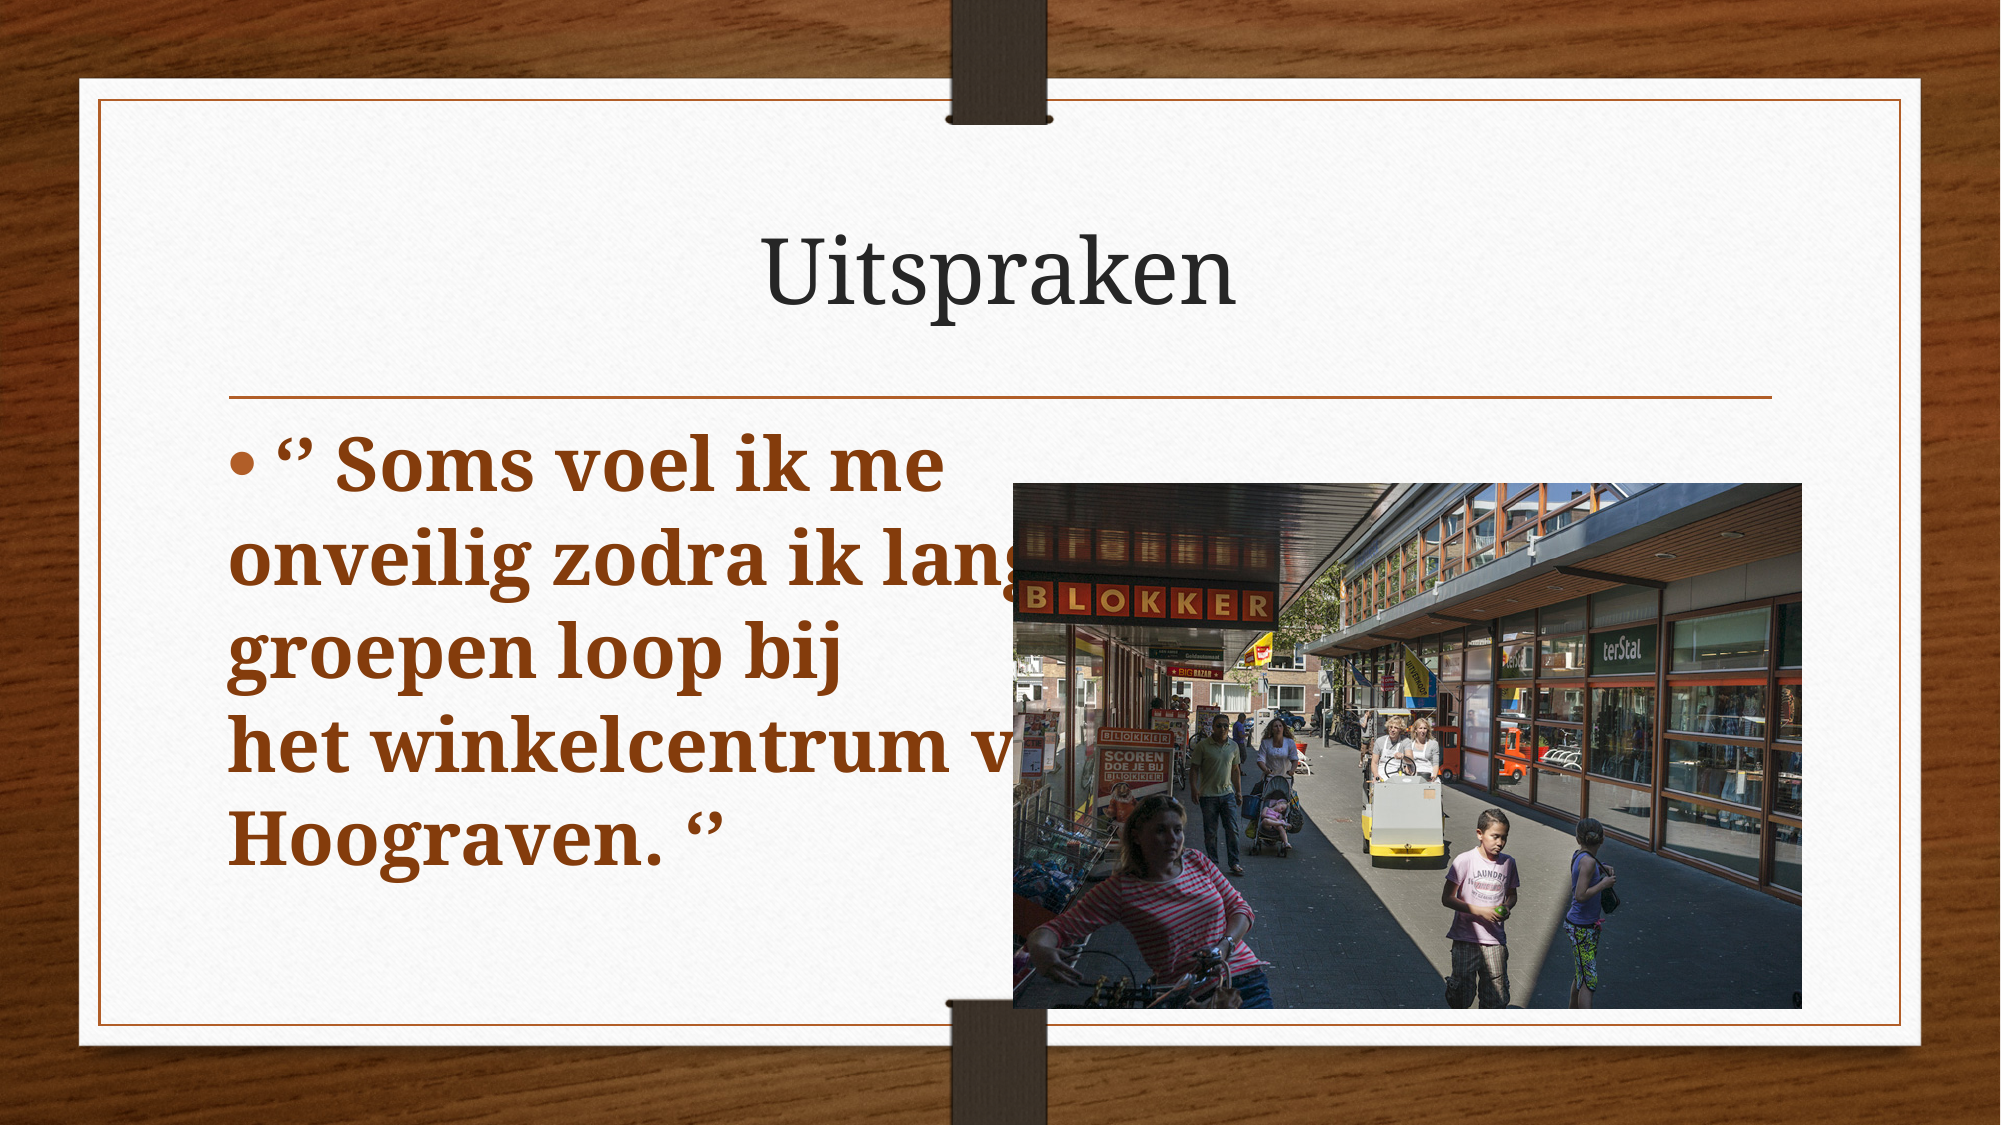

# Uitspraken
‘’ Soms voel ik me
onveilig zodra ik langs
groepen loop bij
het winkelcentrum van
Hoograven. ‘’